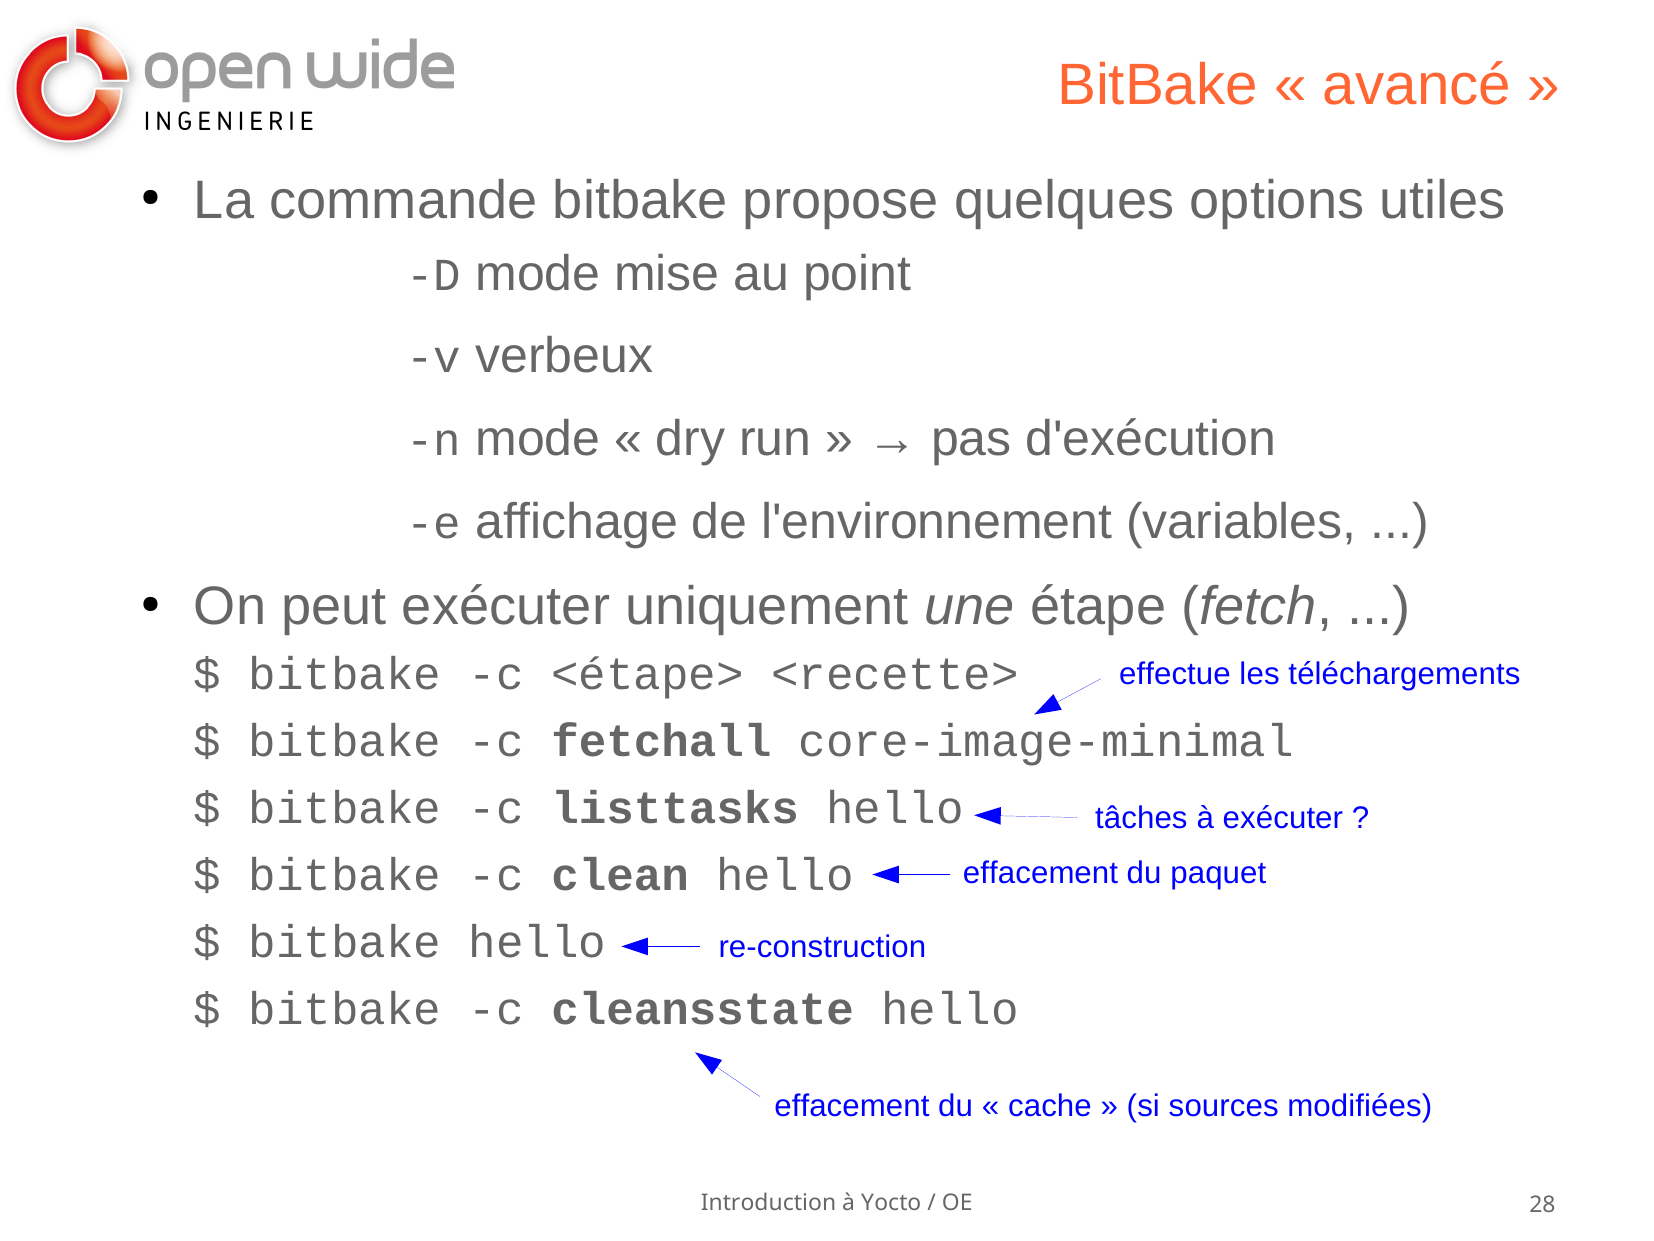

# BitBake « avancé »
La commande bitbake propose quelques options utiles
-D mode mise au point
-v verbeux
-n mode « dry run » → pas d'exécution
-e affichage de l'environnement (variables, ...)
On peut exécuter uniquement une étape (fetch, ...)
$ bitbake -c <étape> <recette>
$ bitbake -c fetchall core-image-minimal
$ bitbake -c listtasks hello
$ bitbake -c clean hello
$ bitbake hello
$ bitbake -c cleansstate hello
effectue les téléchargements
tâches à exécuter ?
effacement du paquet
re-construction
effacement du « cache » (si sources modifiées)